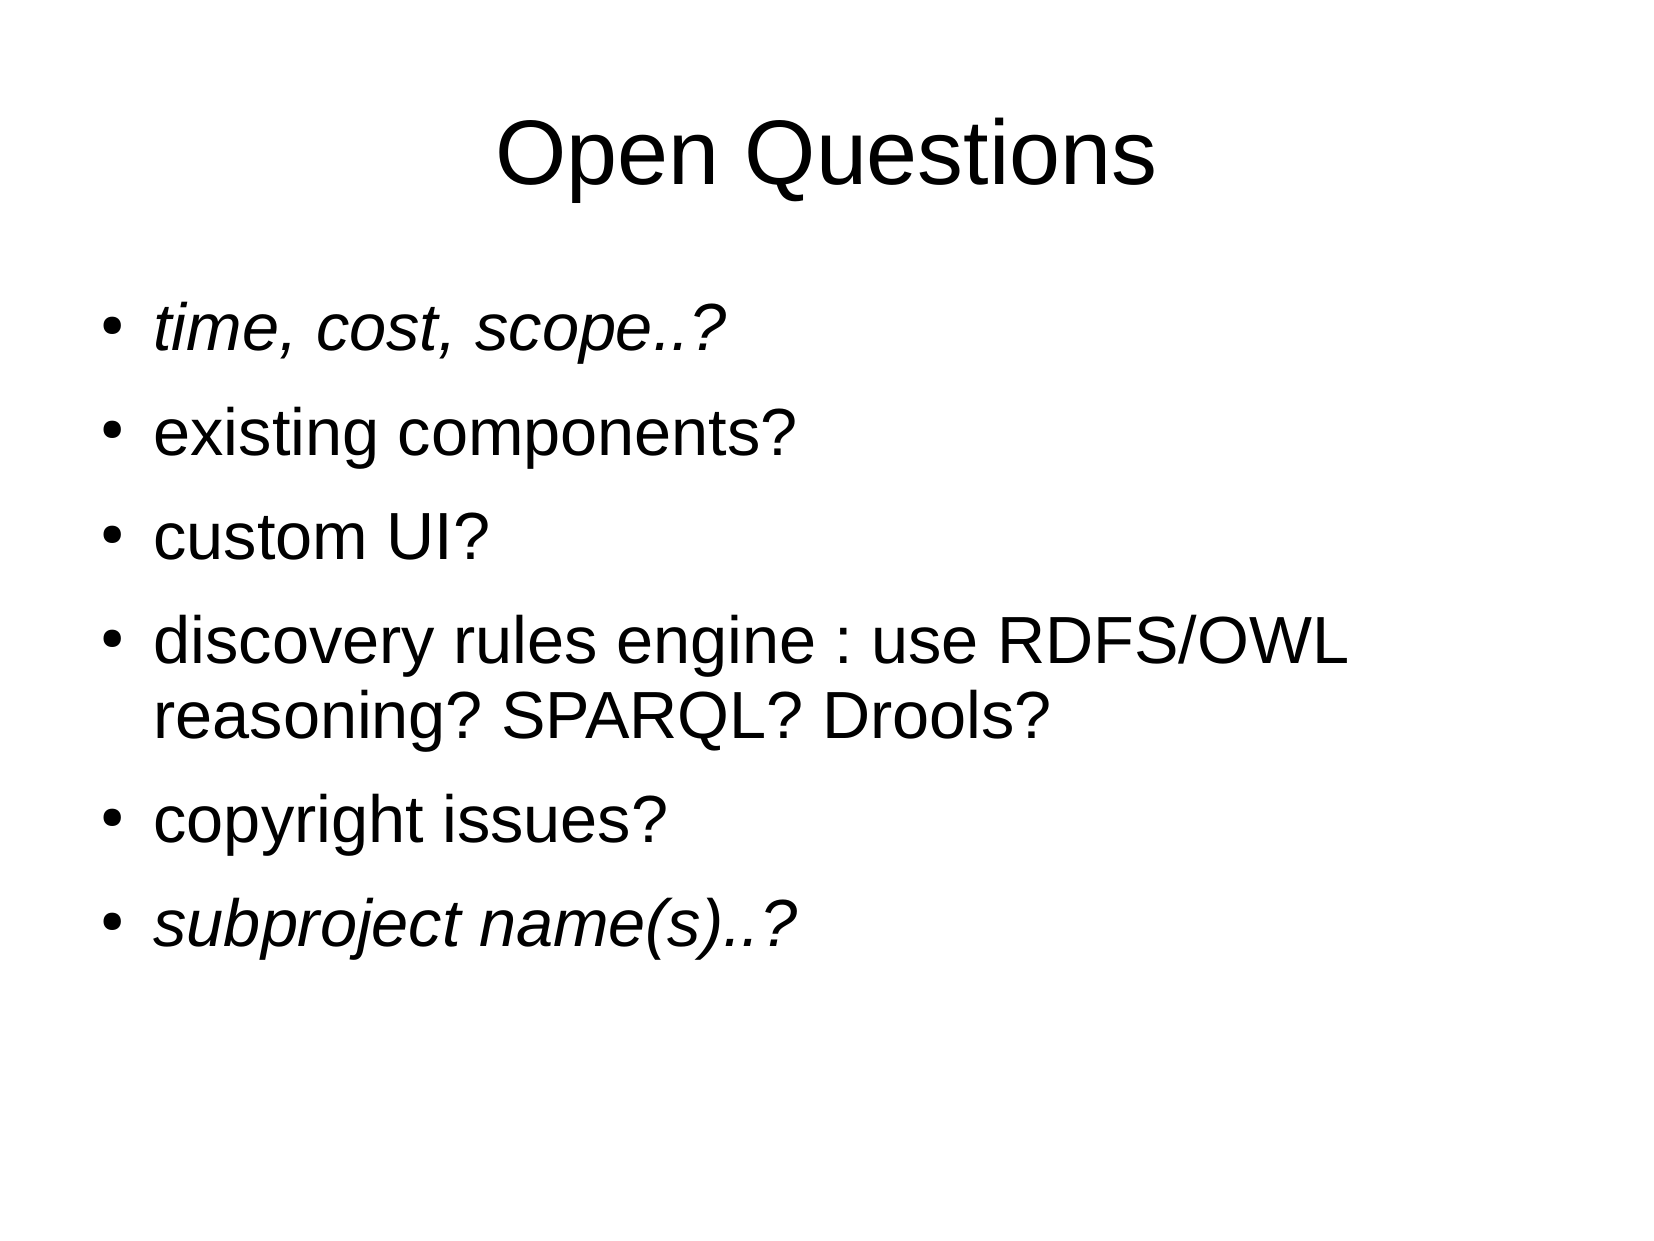

# Open Questions
time, cost, scope..?
existing components?
custom UI?
discovery rules engine : use RDFS/OWL reasoning? SPARQL? Drools?
copyright issues?
subproject name(s)..?